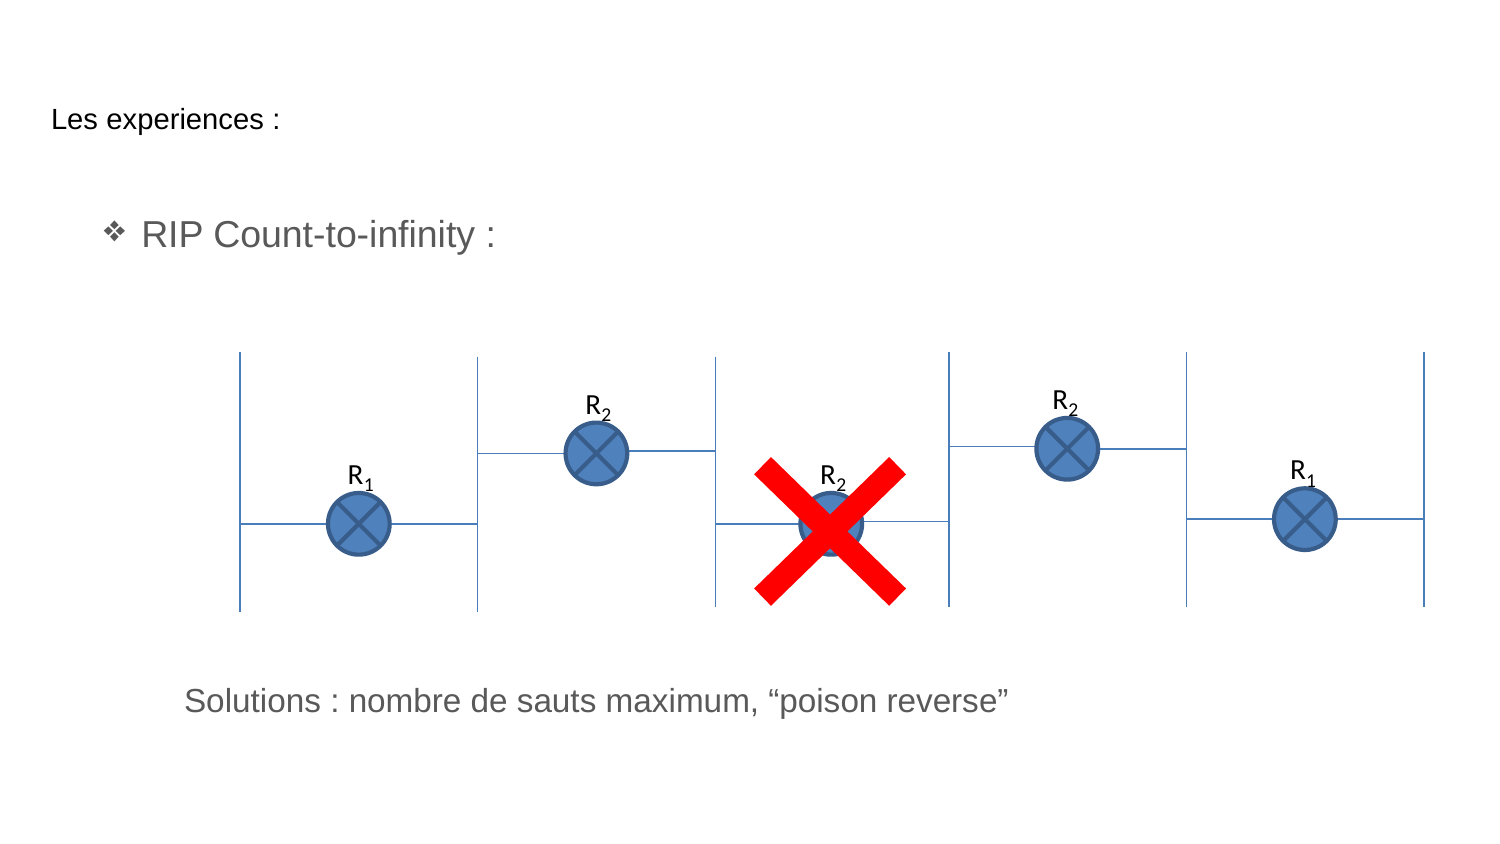

# Les experiences :
RIP Count-to-infinity :
R2
R2
R1
R1
R2
Solutions : nombre de sauts maximum, “poison reverse”